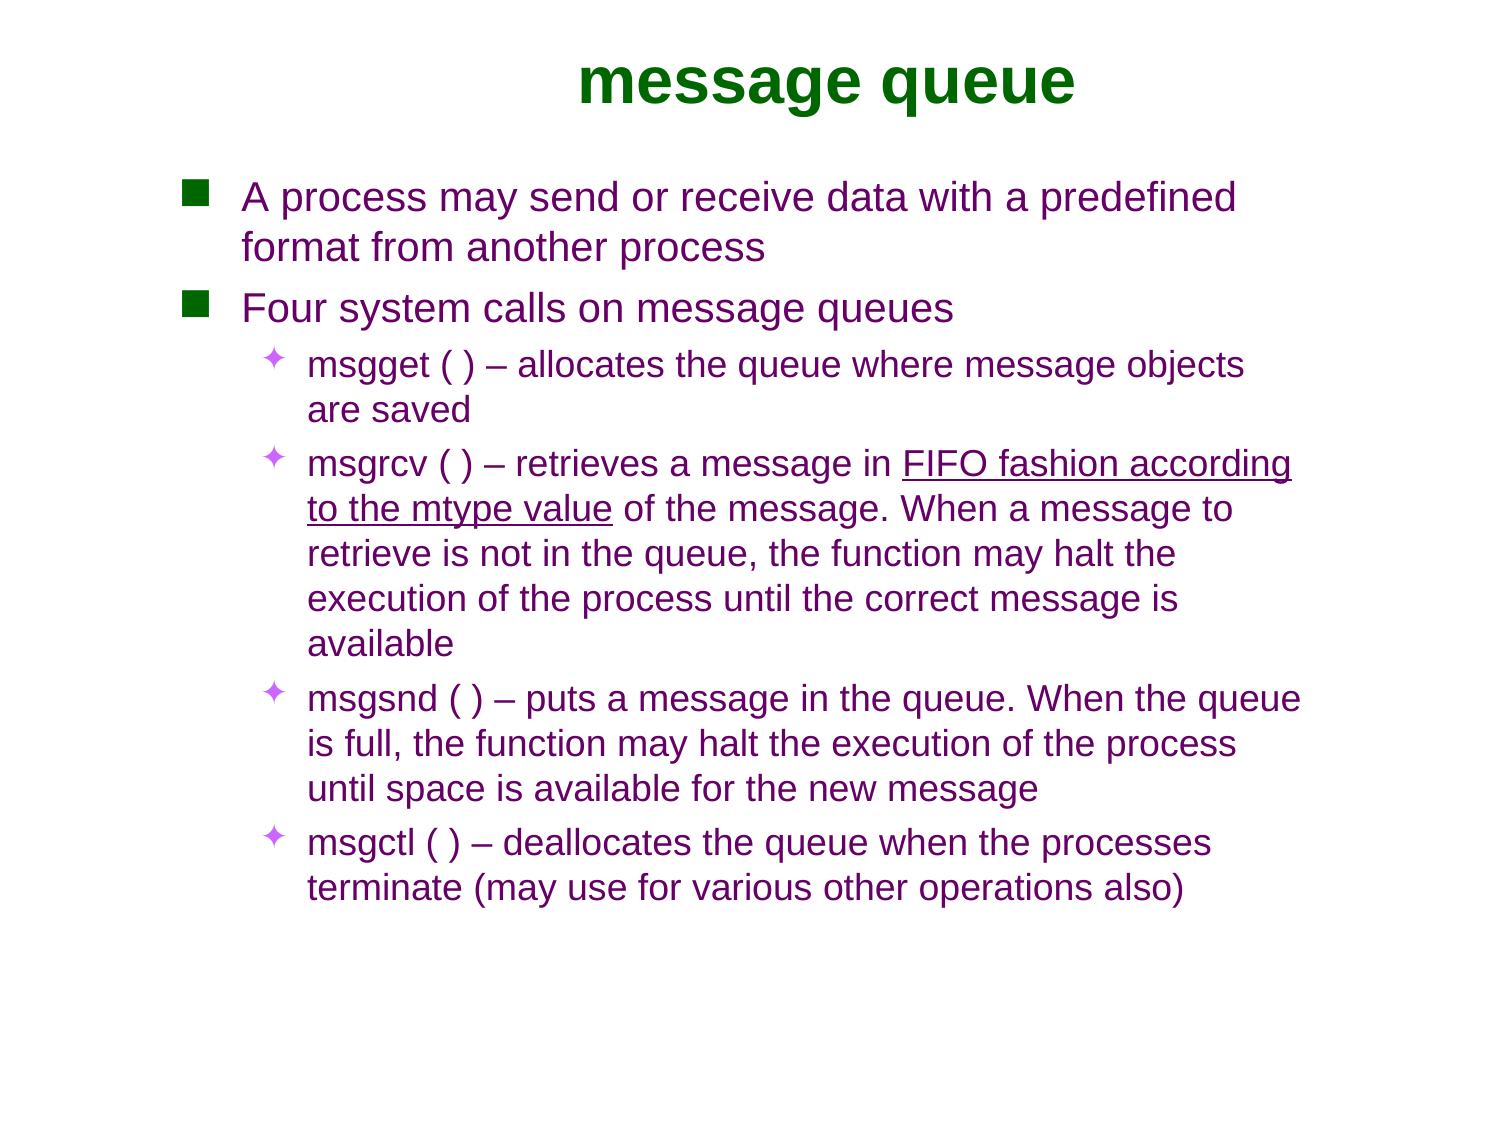

# message queue
A process may send or receive data with a predefined format from another process
Four system calls on message queues
msgget ( ) – allocates the queue where message objects are saved
msgrcv ( ) – retrieves a message in FIFO fashion according to the mtype value of the message. When a message to retrieve is not in the queue, the function may halt the execution of the process until the correct message is available
msgsnd ( ) – puts a message in the queue. When the queue is full, the function may halt the execution of the process until space is available for the new message
msgctl ( ) – deallocates the queue when the processes terminate (may use for various other operations also)